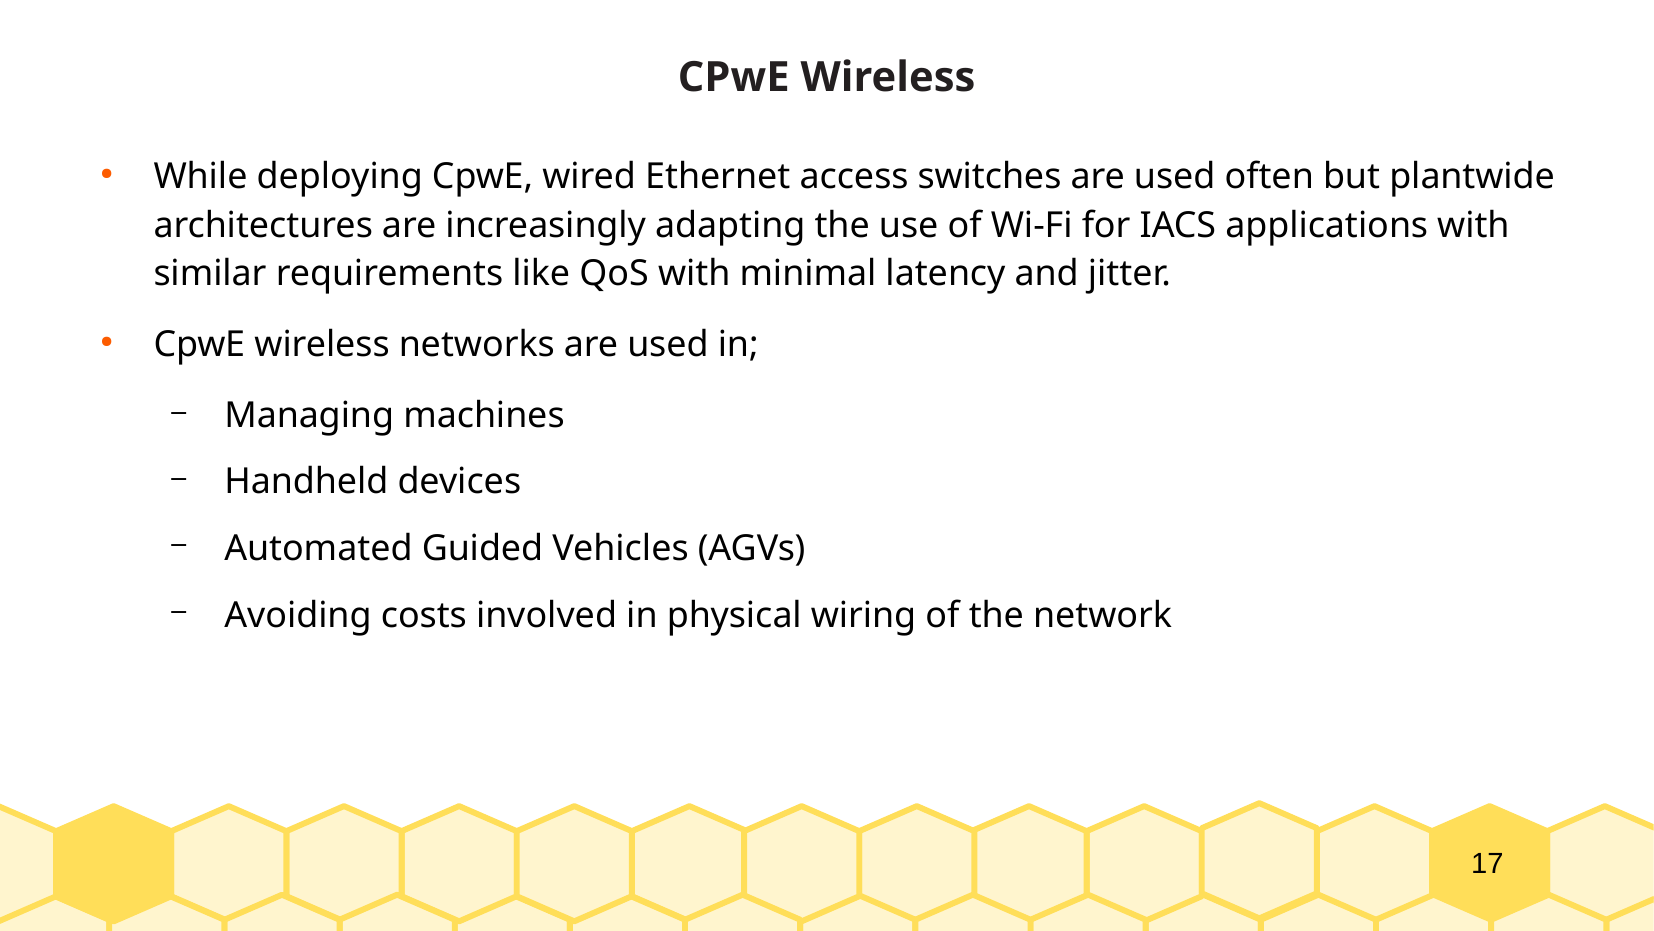

# CPwE Wireless
While deploying CpwE, wired Ethernet access switches are used often but plantwide architectures are increasingly adapting the use of Wi-Fi for IACS applications with similar requirements like QoS with minimal latency and jitter.
CpwE wireless networks are used in;
Managing machines
Handheld devices
Automated Guided Vehicles (AGVs)
Avoiding costs involved in physical wiring of the network